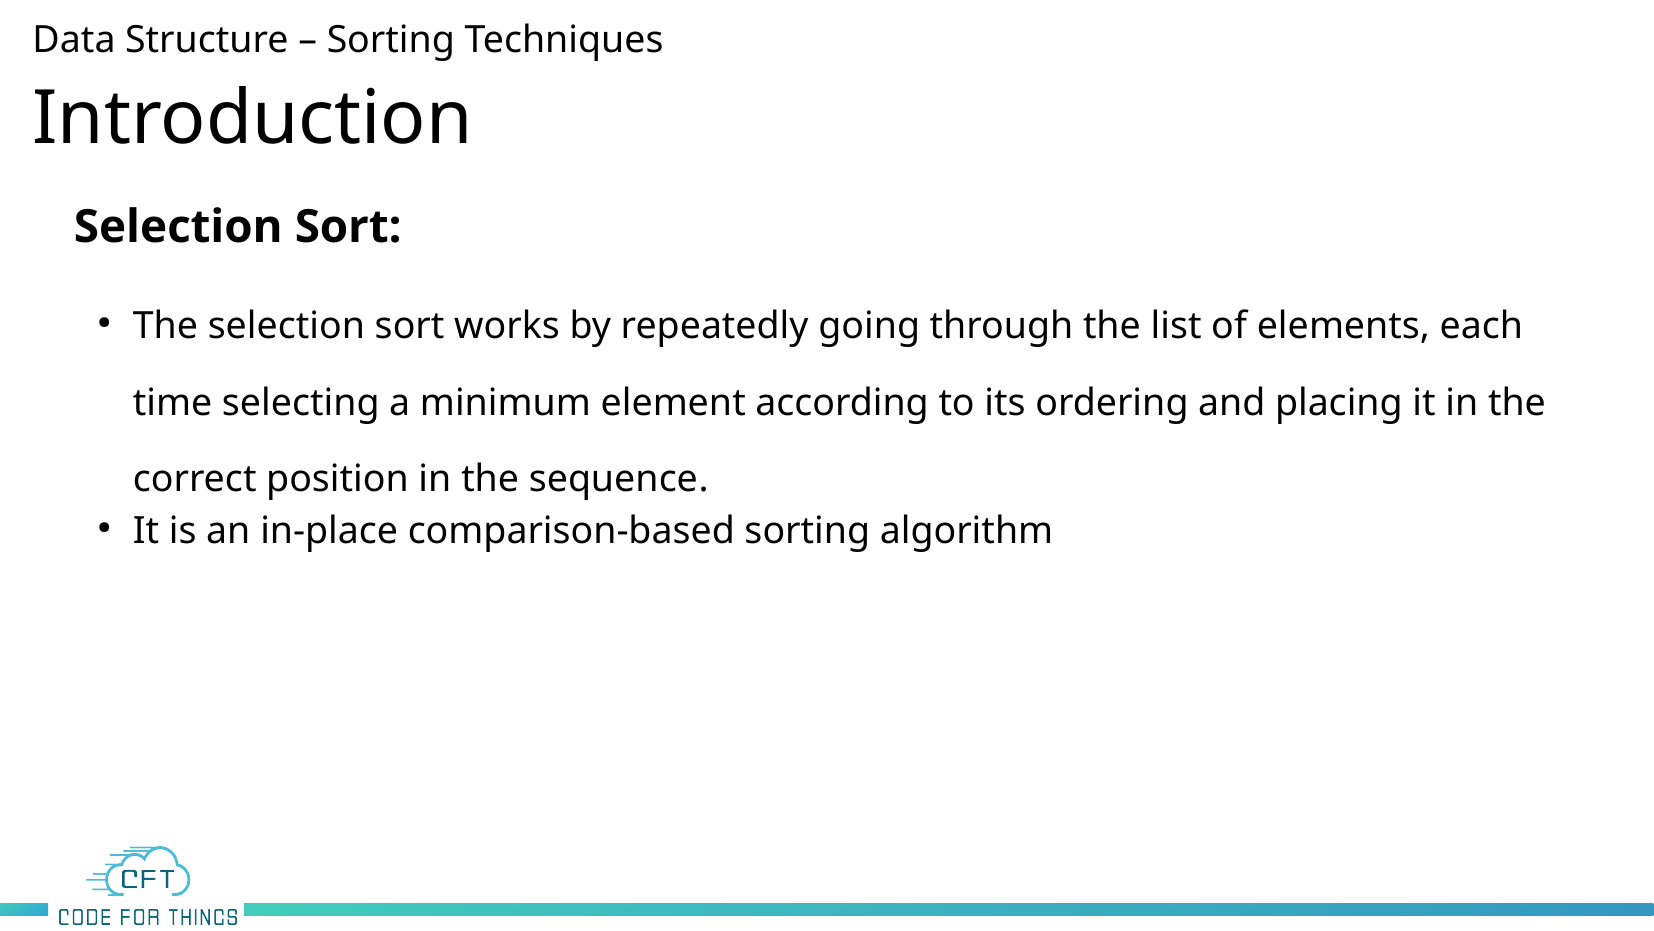

# Data Structure – Sorting Techniques Introduction
 Selection Sort:
The selection sort works by repeatedly going through the list of elements, each time selecting a minimum element according to its ordering and placing it in the correct position in the sequence.
It is an in-place comparison-based sorting algorithm